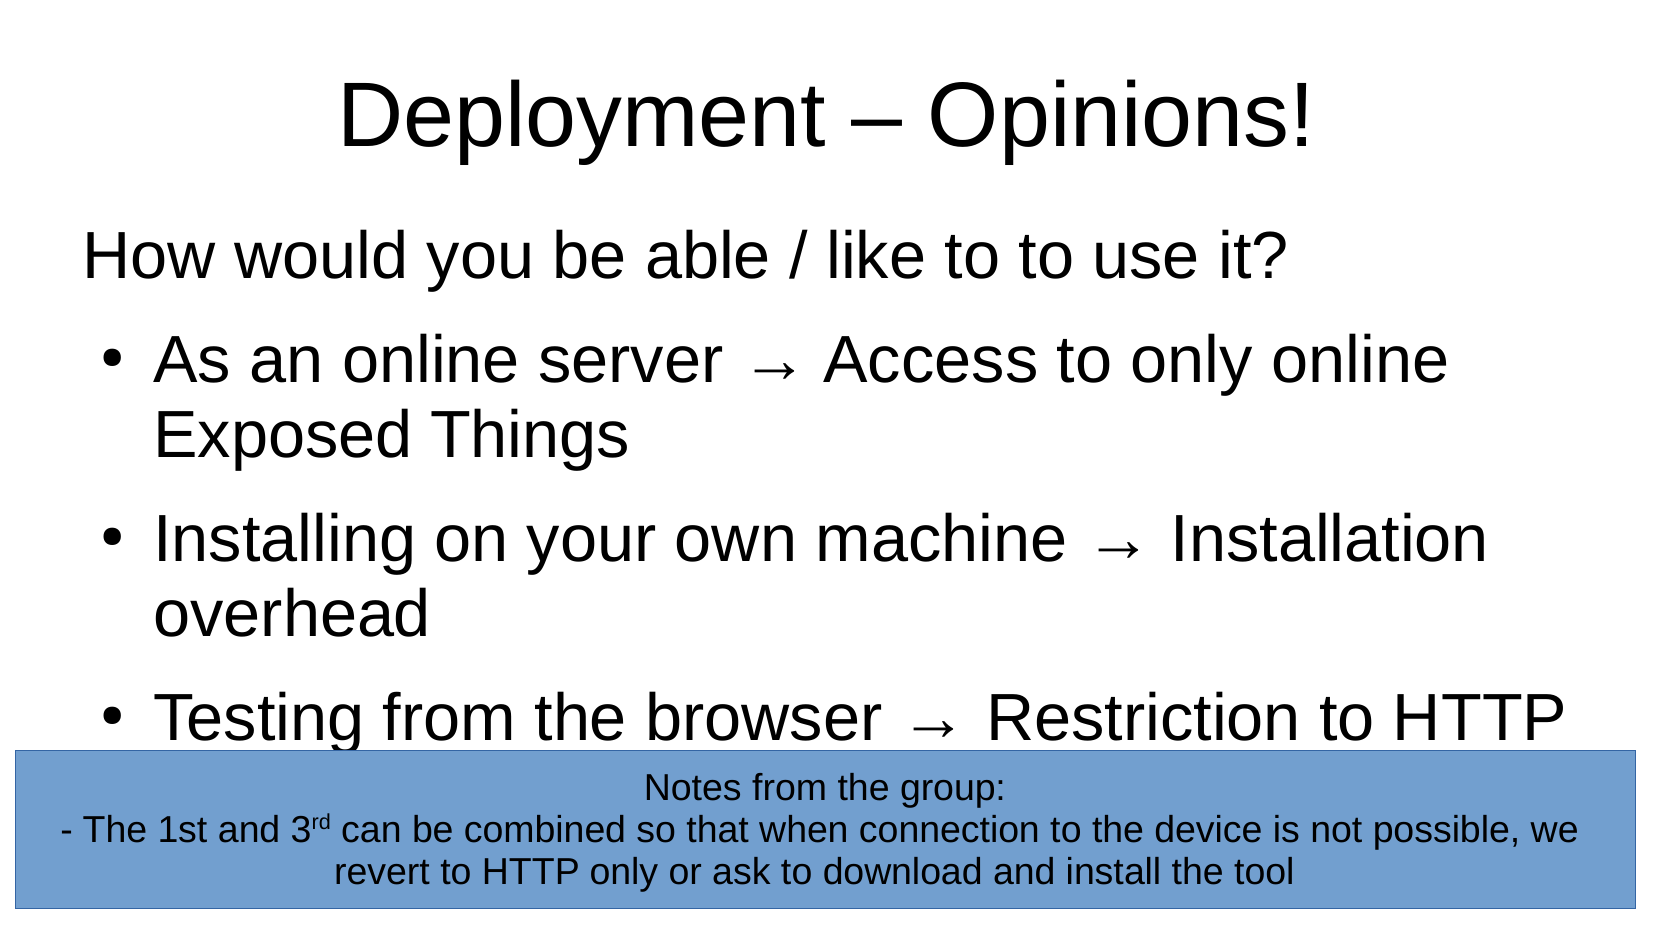

# Deployment – Opinions!
How would you be able / like to to use it?
As an online server → Access to only online Exposed Things
Installing on your own machine → Installation overhead
Testing from the browser → Restriction to HTTP
Notes from the group:
- The 1st and 3rd can be combined so that when connection to the device is not possible, we
revert to HTTP only or ask to download and install the tool